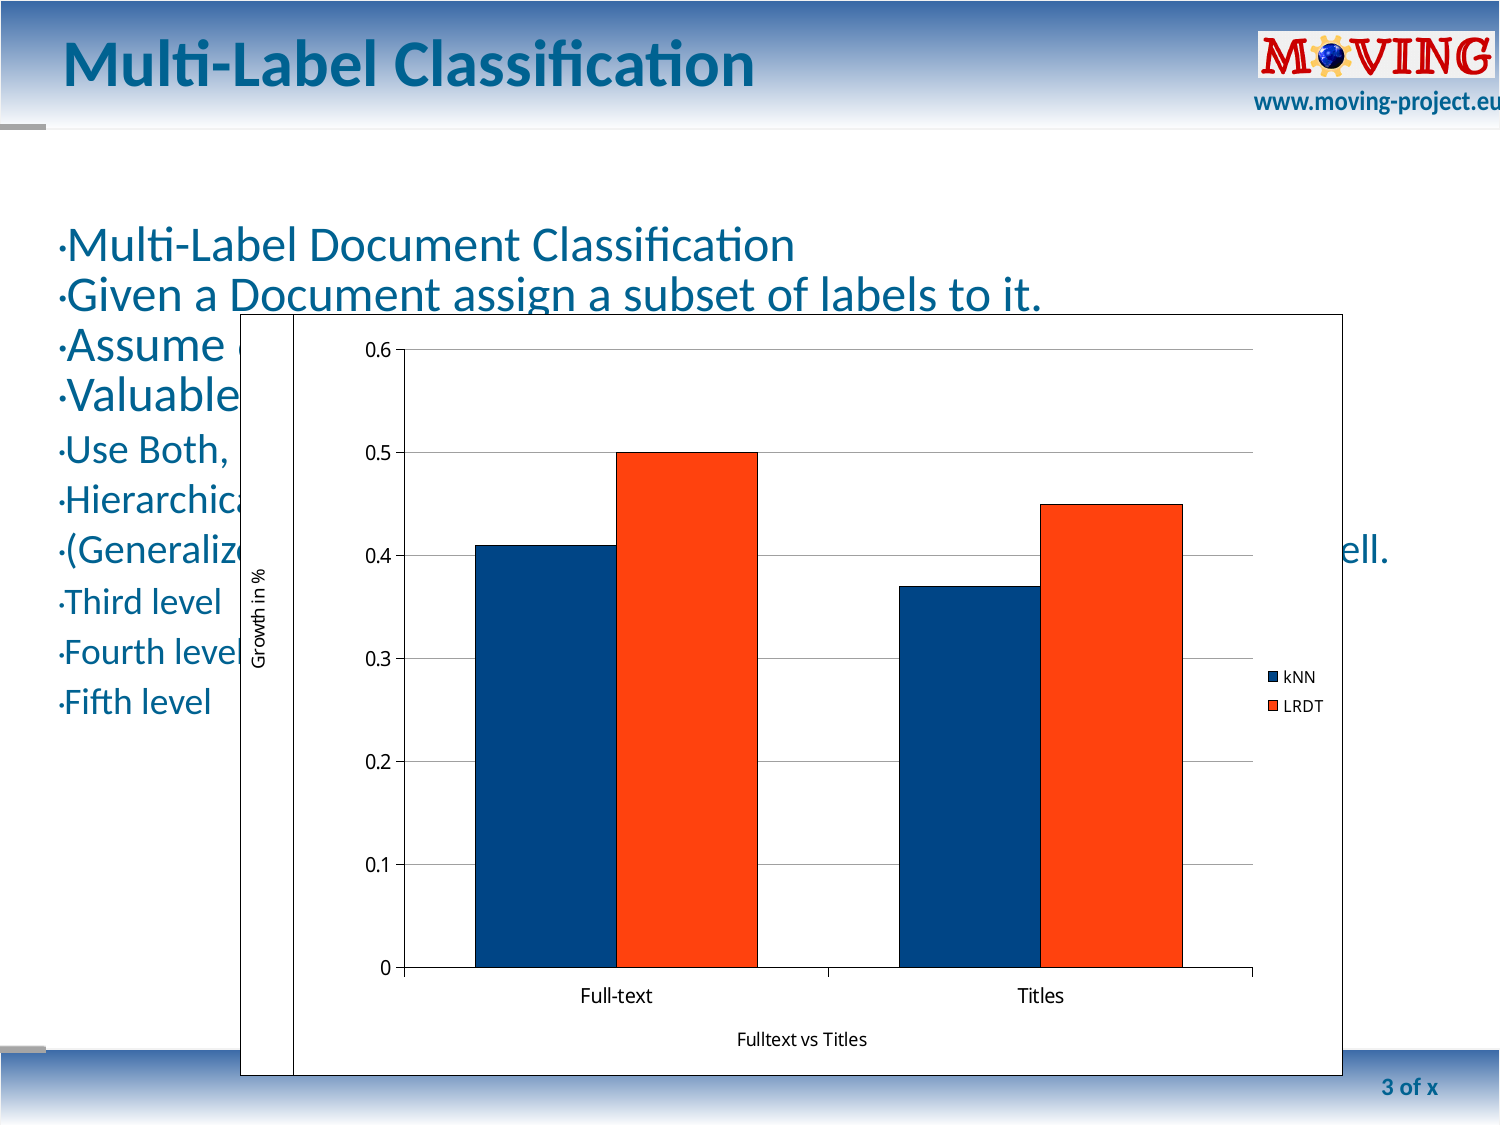

Multi-Label Classification
Multi-Label Document Classification
Given a Document assign a subset of labels to it.
Assume 6000 labels, 2^6000 possibilities
Valuable insights
Use Both, Concepts and Terms (CTFIDF)
Hierarchical Methods did not help in this case
(Generalized) Linear Models trained by Stochastic Gradient Descent work well.
Third level
Fourth level
Fifth level
### Chart
| Category | kNN | LRDT |
|---|---|---|
| Full-text | 0.41 | 0.5 |
| Titles | 0.37 | 0.45 |